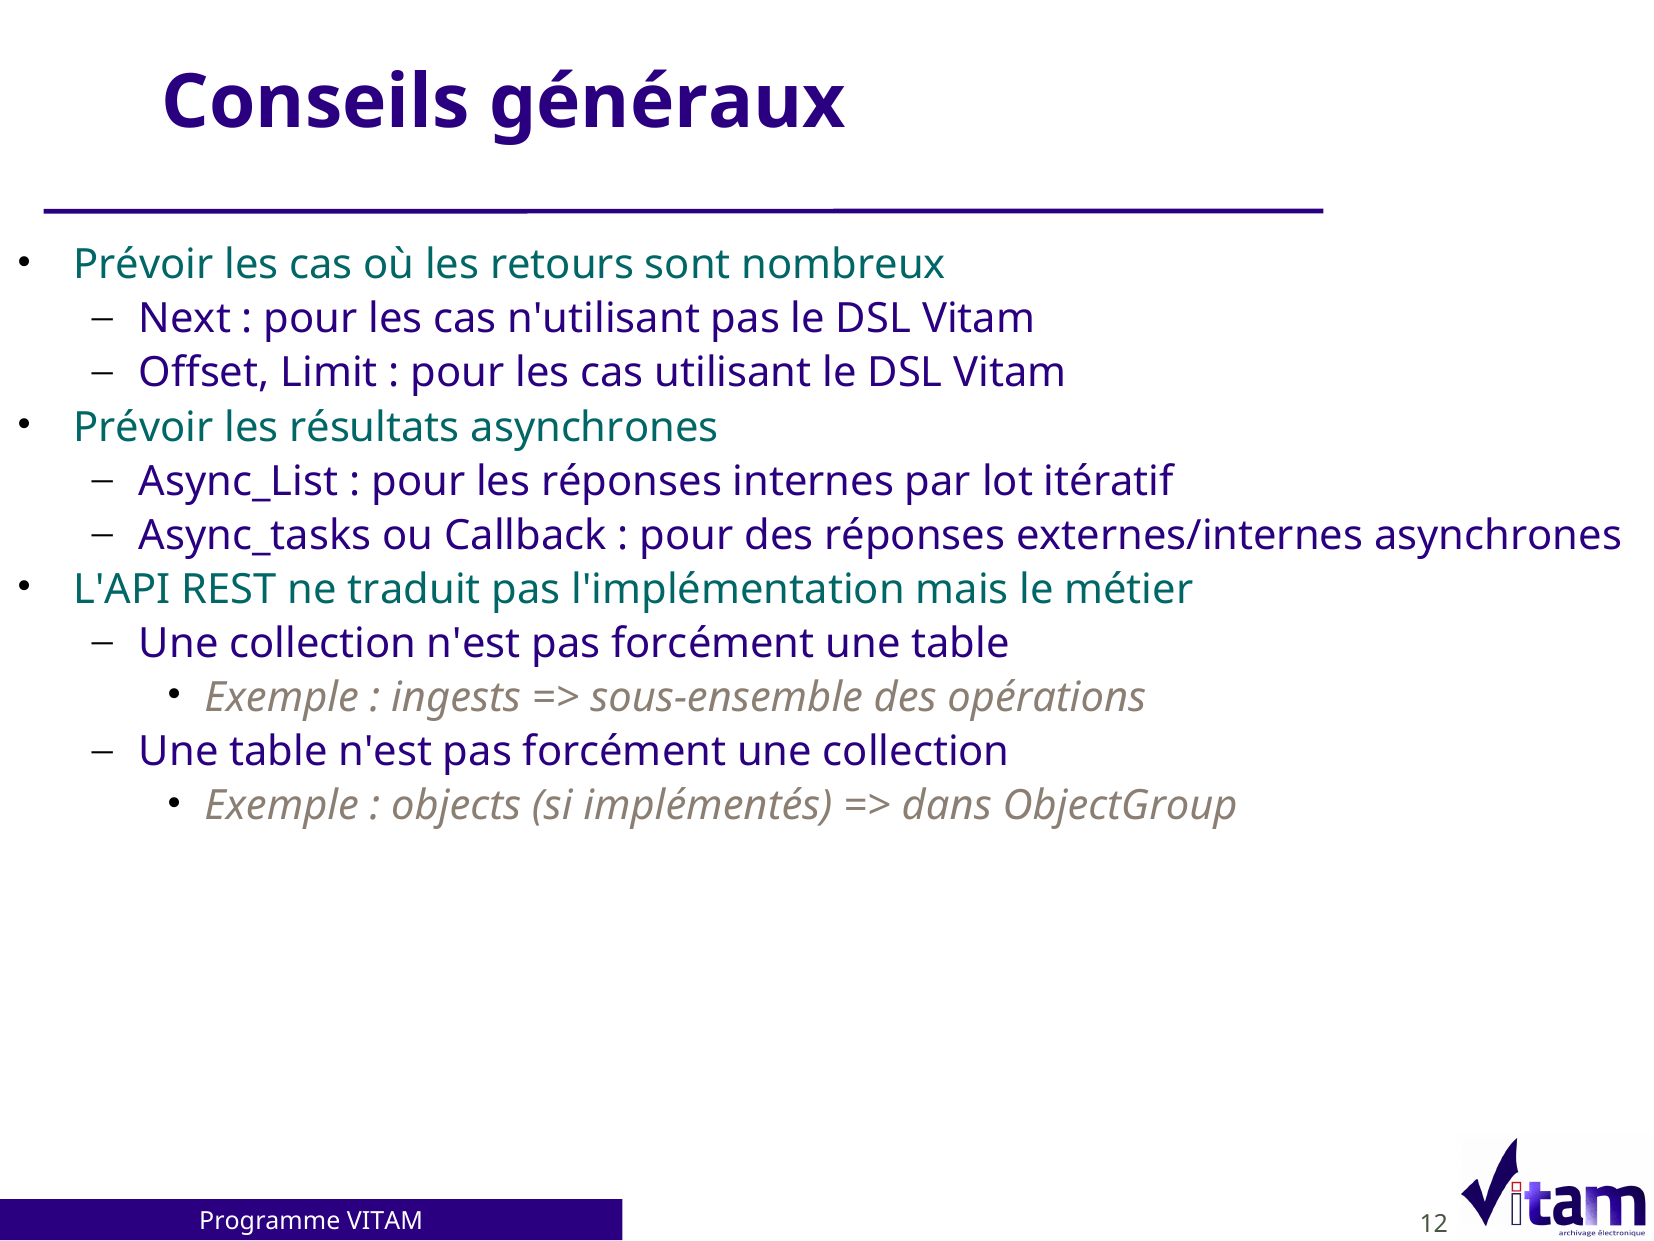

# Conseils généraux
Prévoir les cas où les retours sont nombreux
Next : pour les cas n'utilisant pas le DSL Vitam
Offset, Limit : pour les cas utilisant le DSL Vitam
Prévoir les résultats asynchrones
Async_List : pour les réponses internes par lot itératif
Async_tasks ou Callback : pour des réponses externes/internes asynchrones
L'API REST ne traduit pas l'implémentation mais le métier
Une collection n'est pas forcément une table
Exemple : ingests => sous-ensemble des opérations
Une table n'est pas forcément une collection
Exemple : objects (si implémentés) => dans ObjectGroup
12